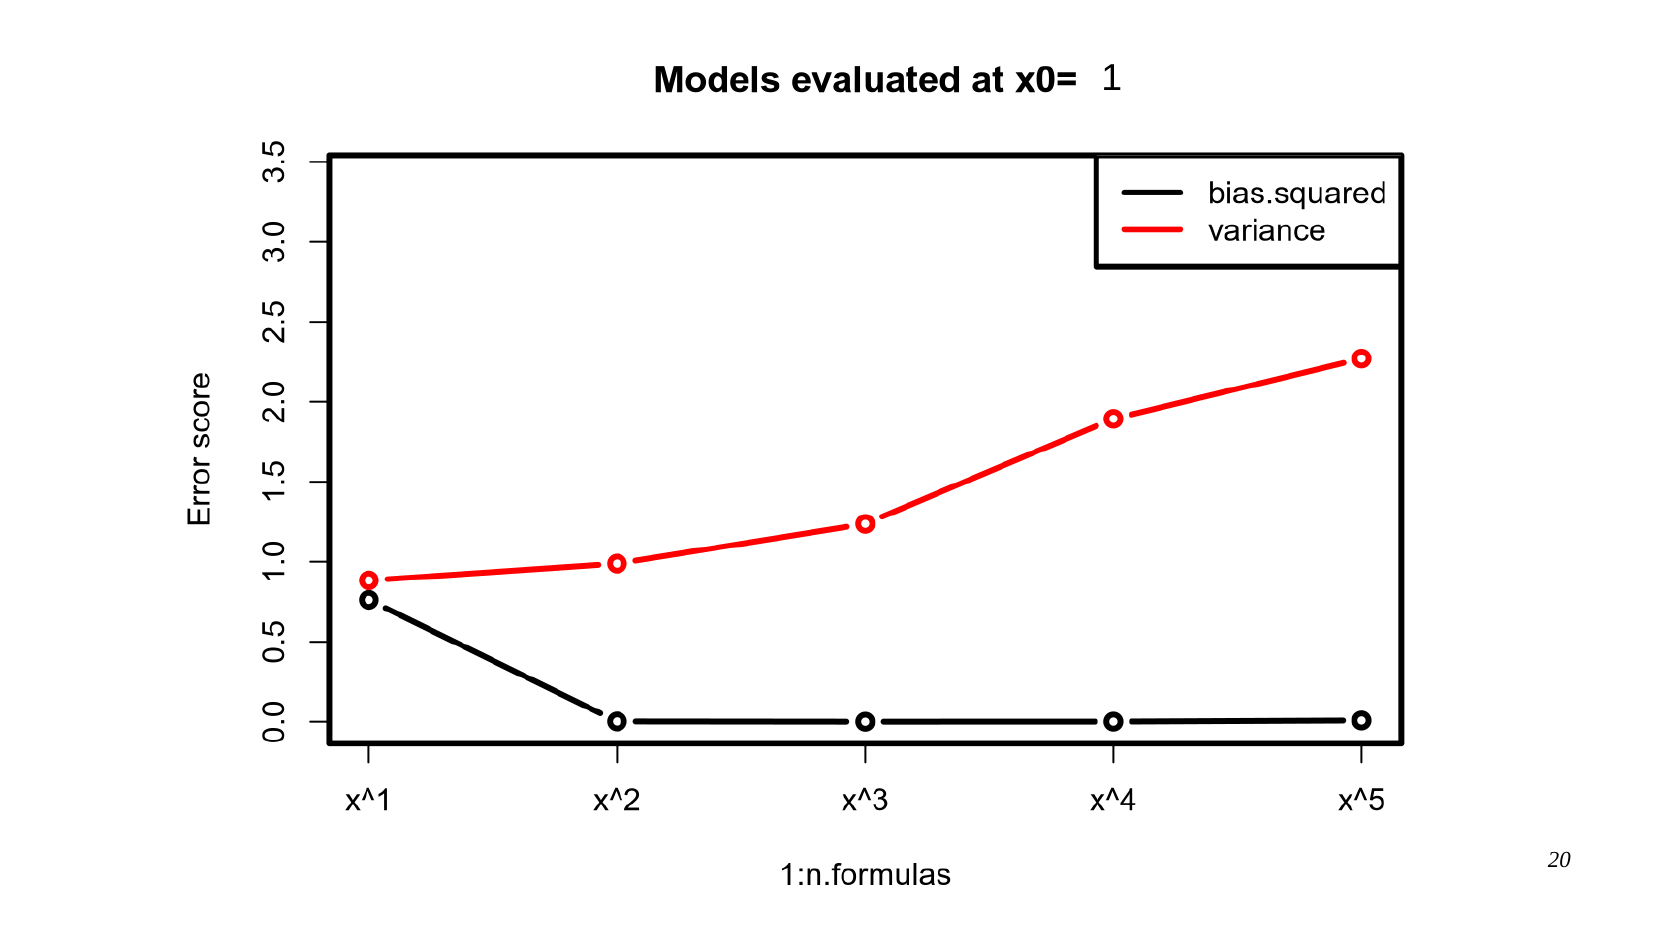

1
CC BY Licence 4.0: Lau Møller Andersen 2024
20